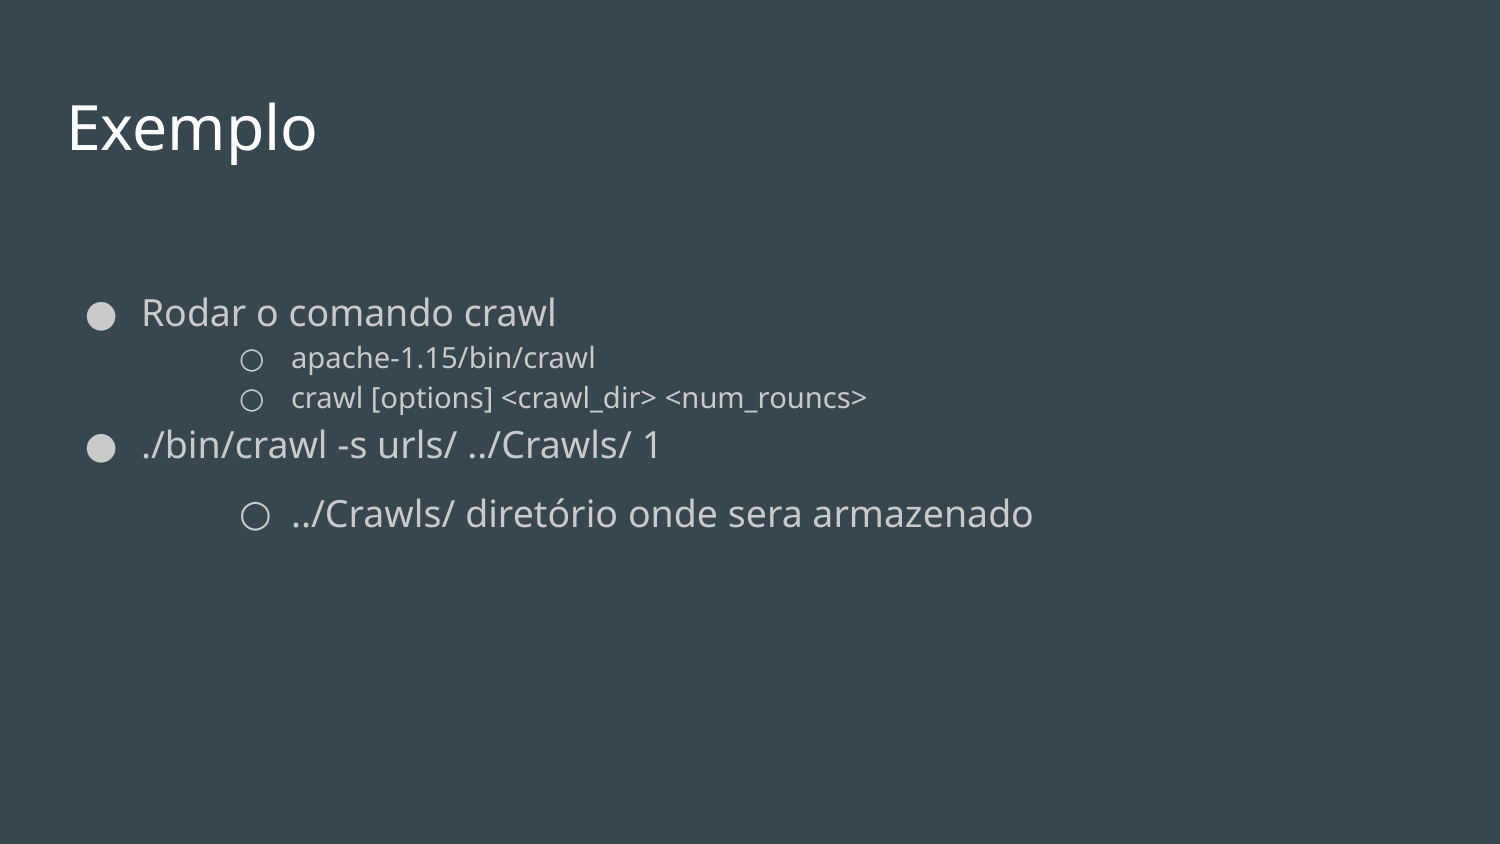

# Exemplo
Rodar o comando crawl
apache-1.15/bin/crawl
crawl [options] <crawl_dir> <num_rouncs>
./bin/crawl -s urls/ ../Crawls/ 1
../Crawls/ diretório onde sera armazenado